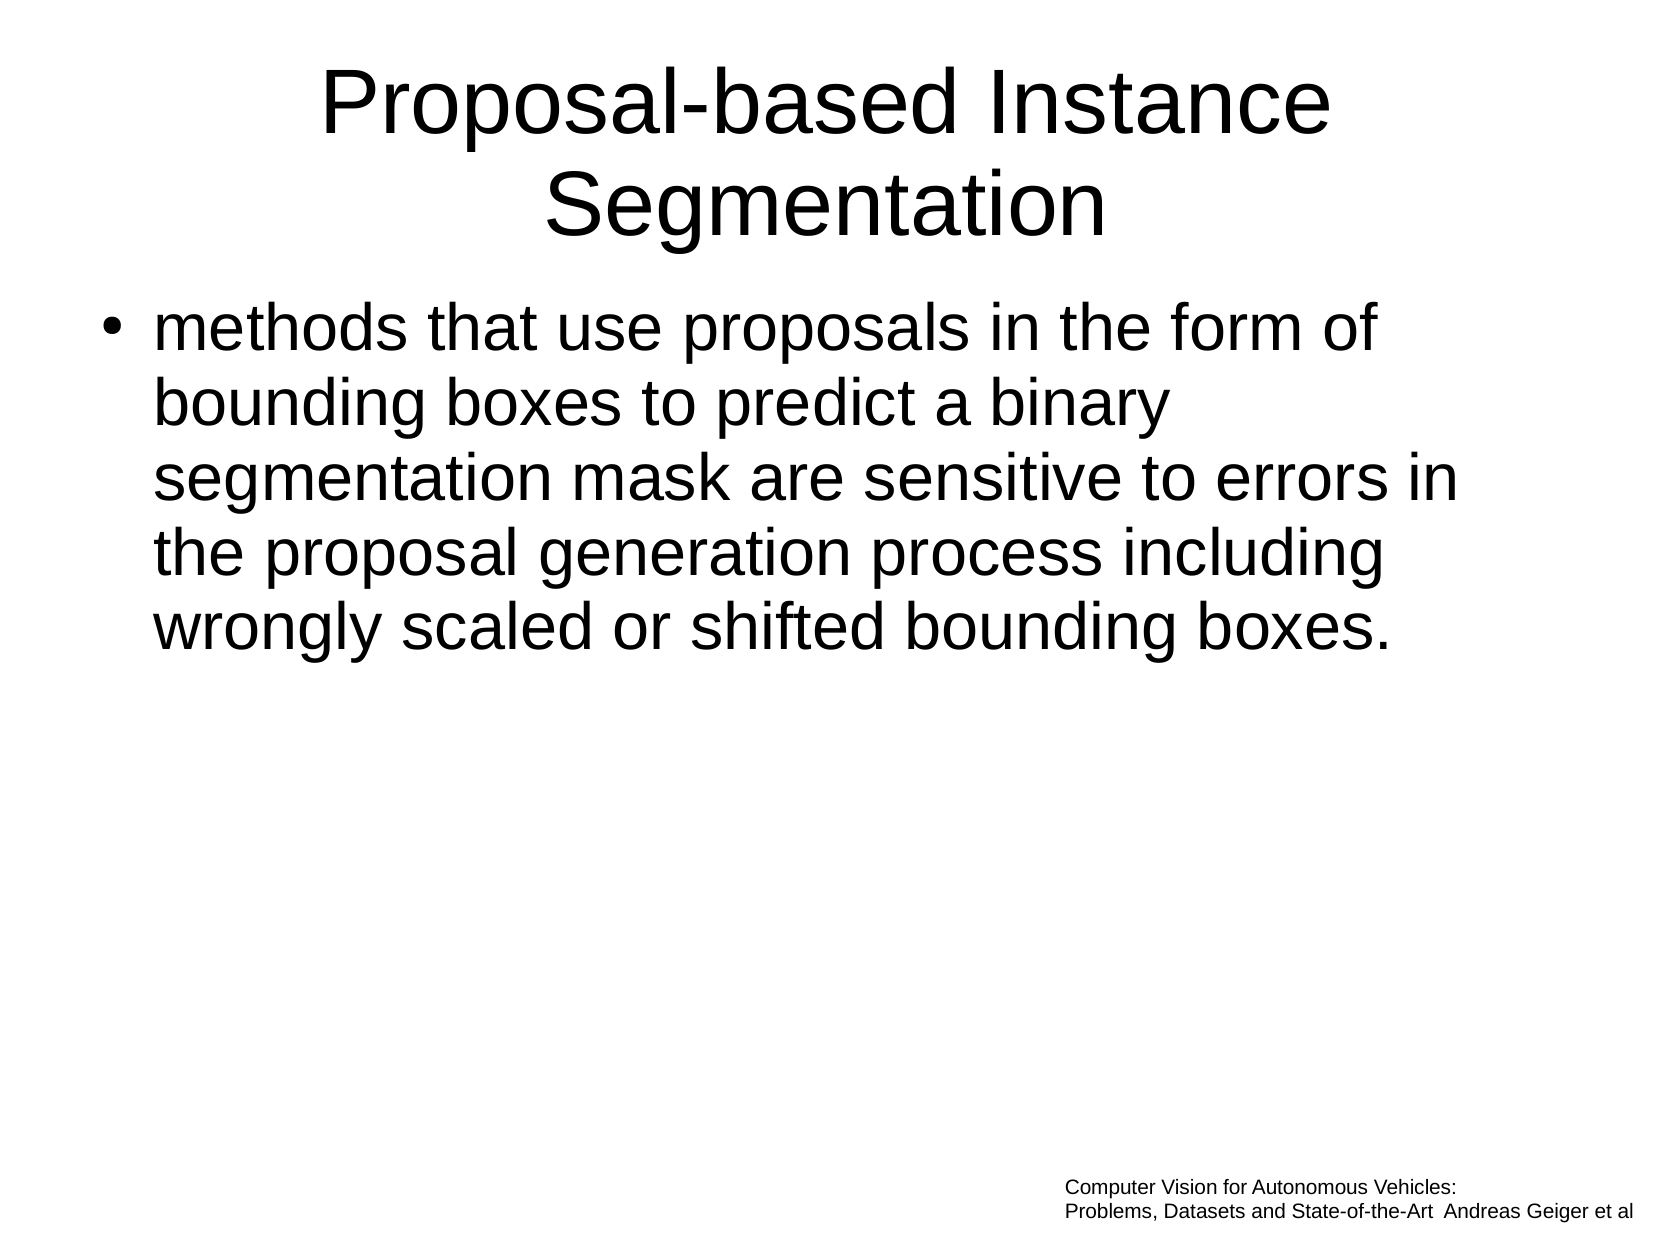

# Proposal-based Instance Segmentation
methods that use proposals in the form of bounding boxes to predict a binary segmentation mask are sensitive to errors in the proposal generation process including wrongly scaled or shifted bounding boxes.
Computer Vision for Autonomous Vehicles:
Problems, Datasets and State-of-the-Art Andreas Geiger et al